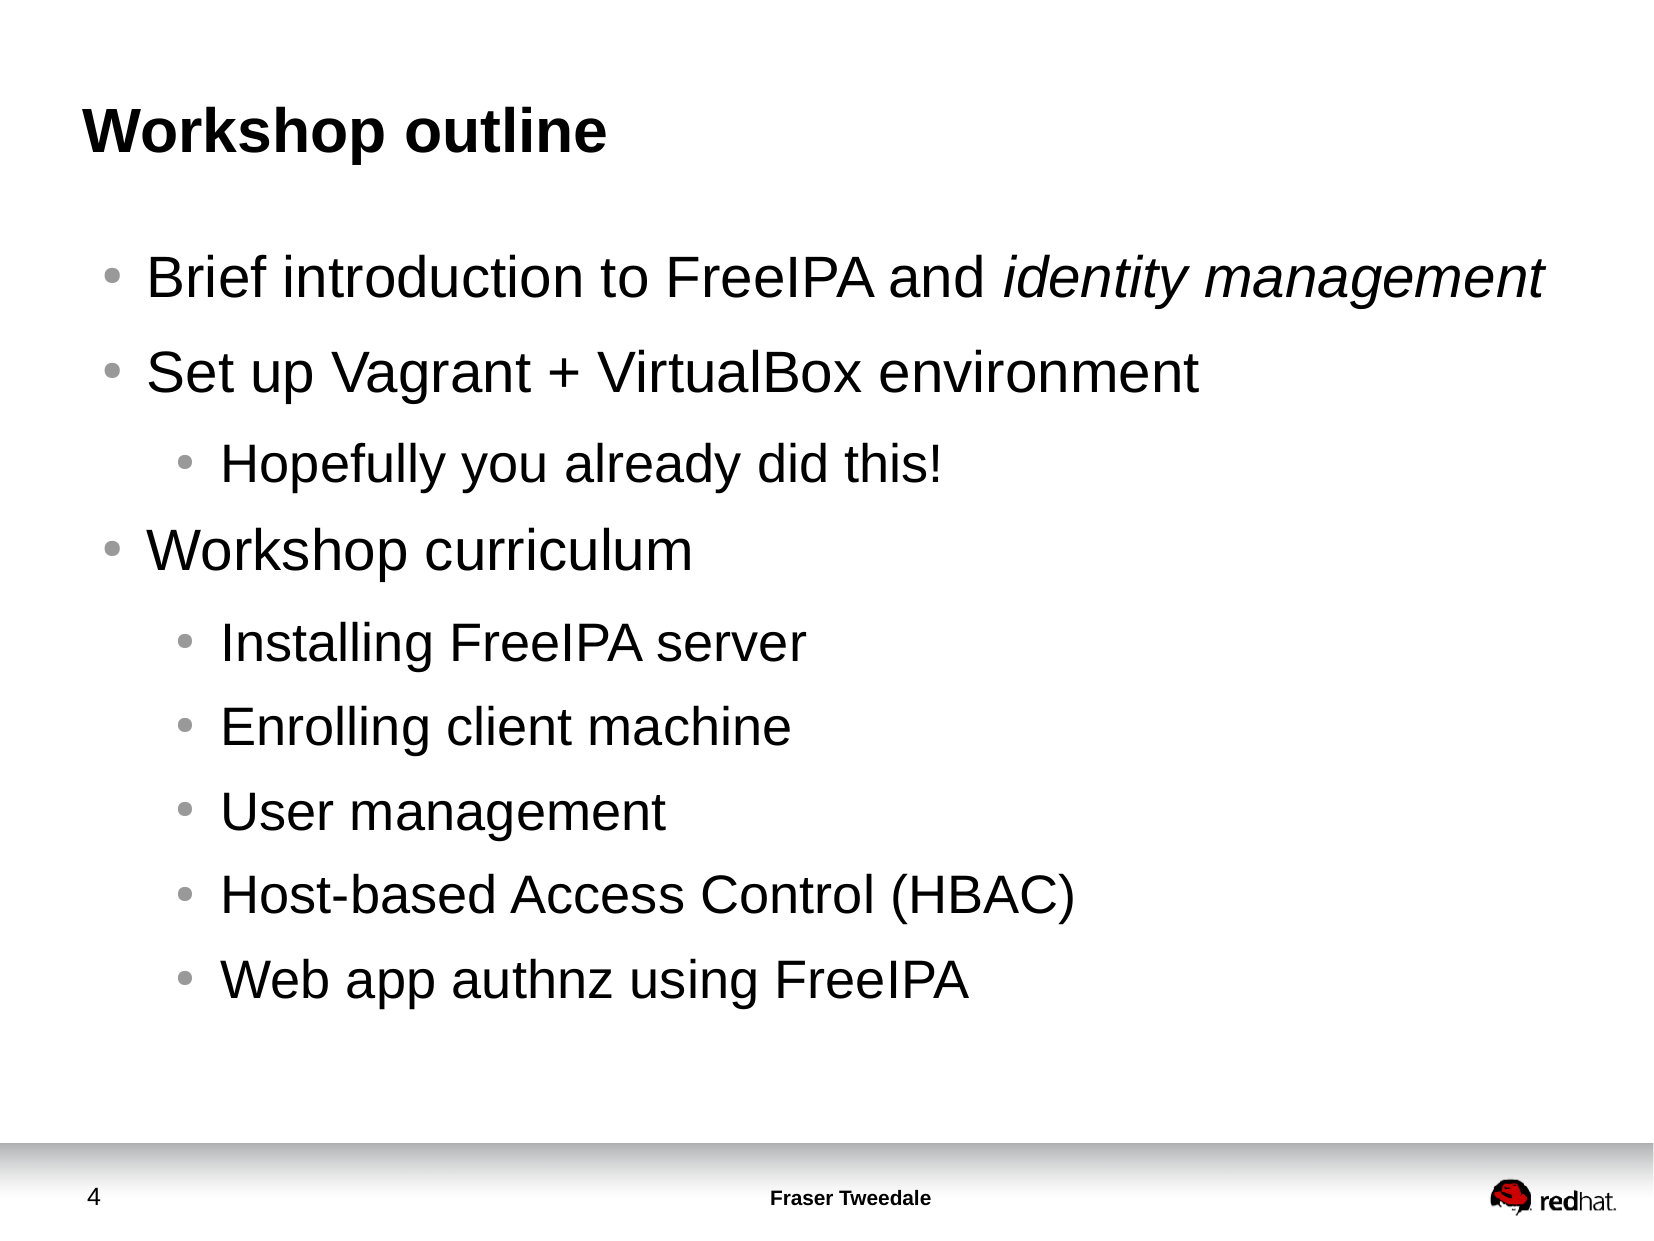

# Workshop outline
Brief introduction to FreeIPA and identity management
Set up Vagrant + VirtualBox environment
Hopefully you already did this!
Workshop curriculum
Installing FreeIPA server
Enrolling client machine
User management
Host-based Access Control (HBAC)
Web app authnz using FreeIPA